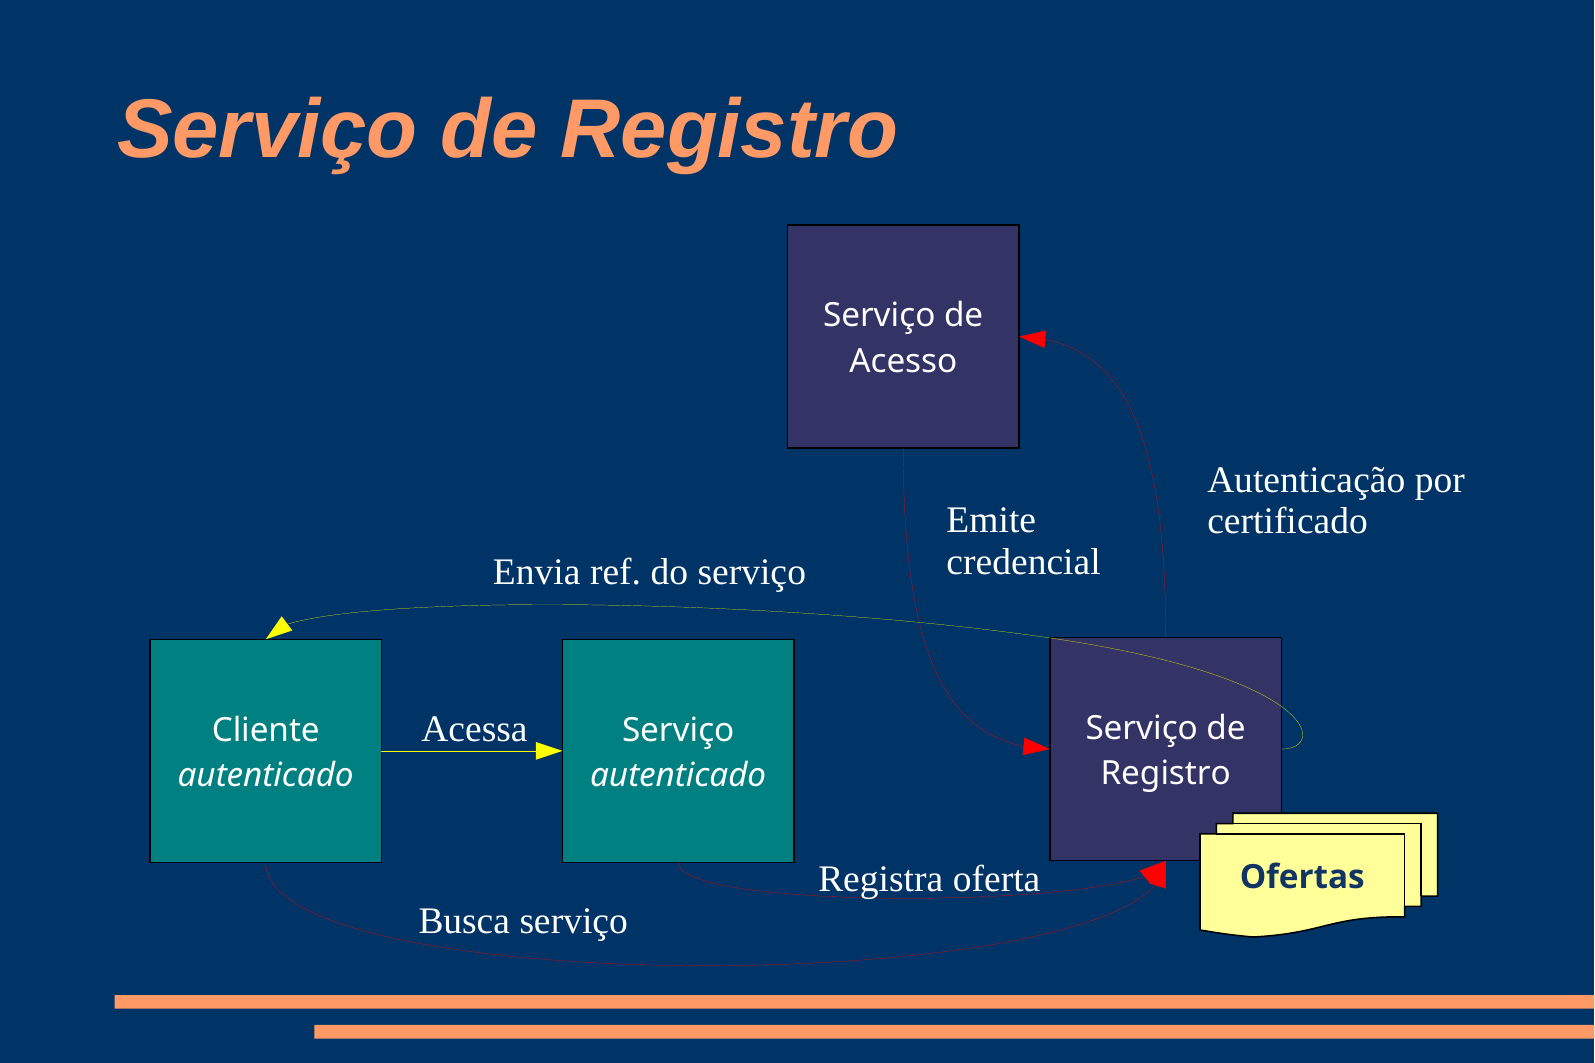

# Serviço de Registro
Serviço de Acesso
Autenticação por certificado
Emite credencial
Envia ref. do serviço
Serviço de Registro
Cliente
autenticado
Serviço
autenticado
Acessa
Ofertas
Registra oferta
Busca serviço